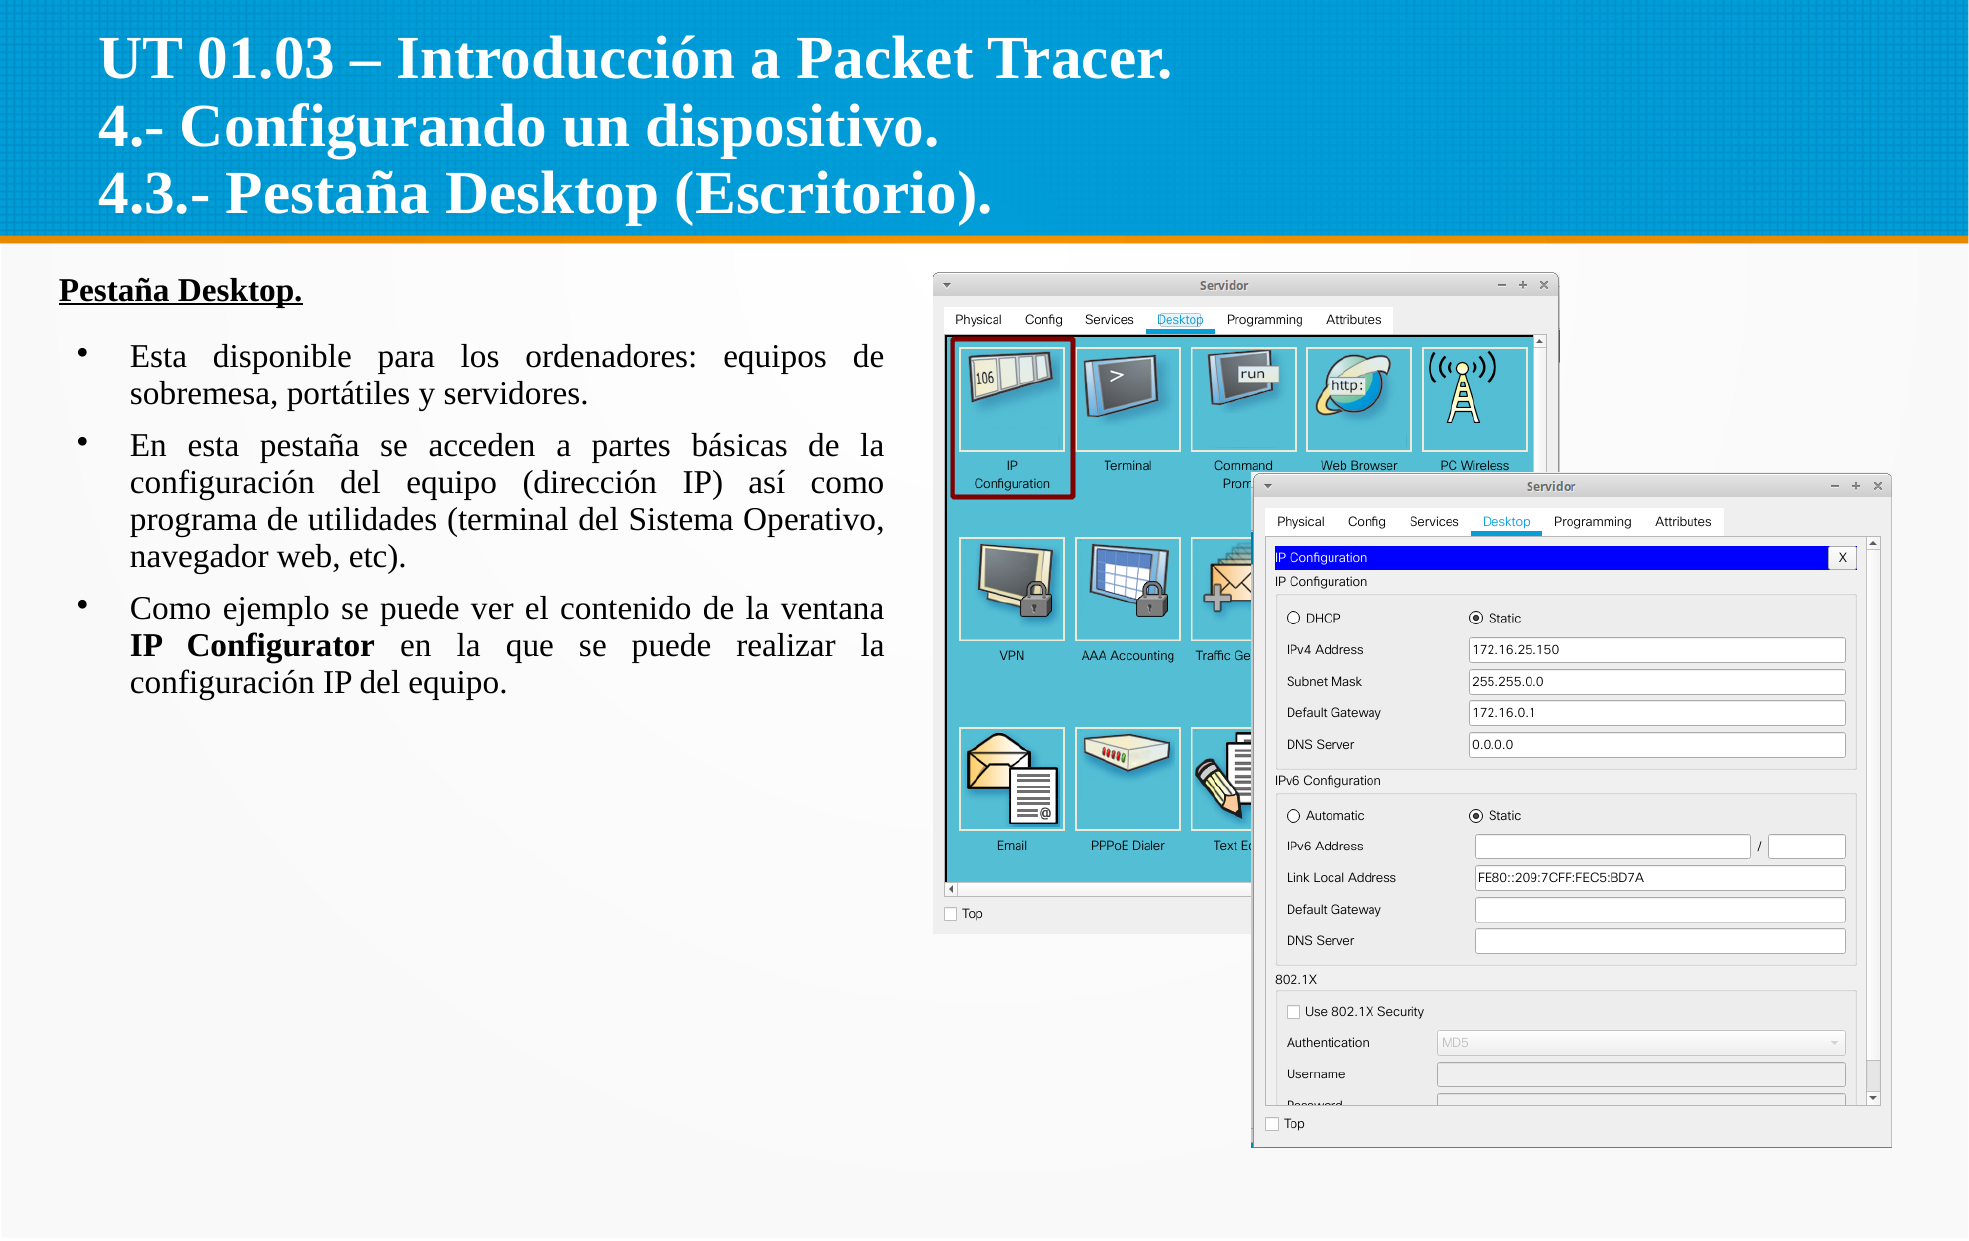

# UT 01.03 – Introducción a Packet Tracer. 4.- Configurando un dispositivo. 4.3.- Pestaña Desktop (Escritorio).
Pestaña Desktop.
Esta disponible para los ordenadores: equipos de sobremesa, portátiles y servidores.
En esta pestaña se acceden a partes básicas de la configuración del equipo (dirección IP) así como programa de utilidades (terminal del Sistema Operativo, navegador web, etc).
Como ejemplo se puede ver el contenido de la ventana IP Configurator en la que se puede realizar la configuración IP del equipo.